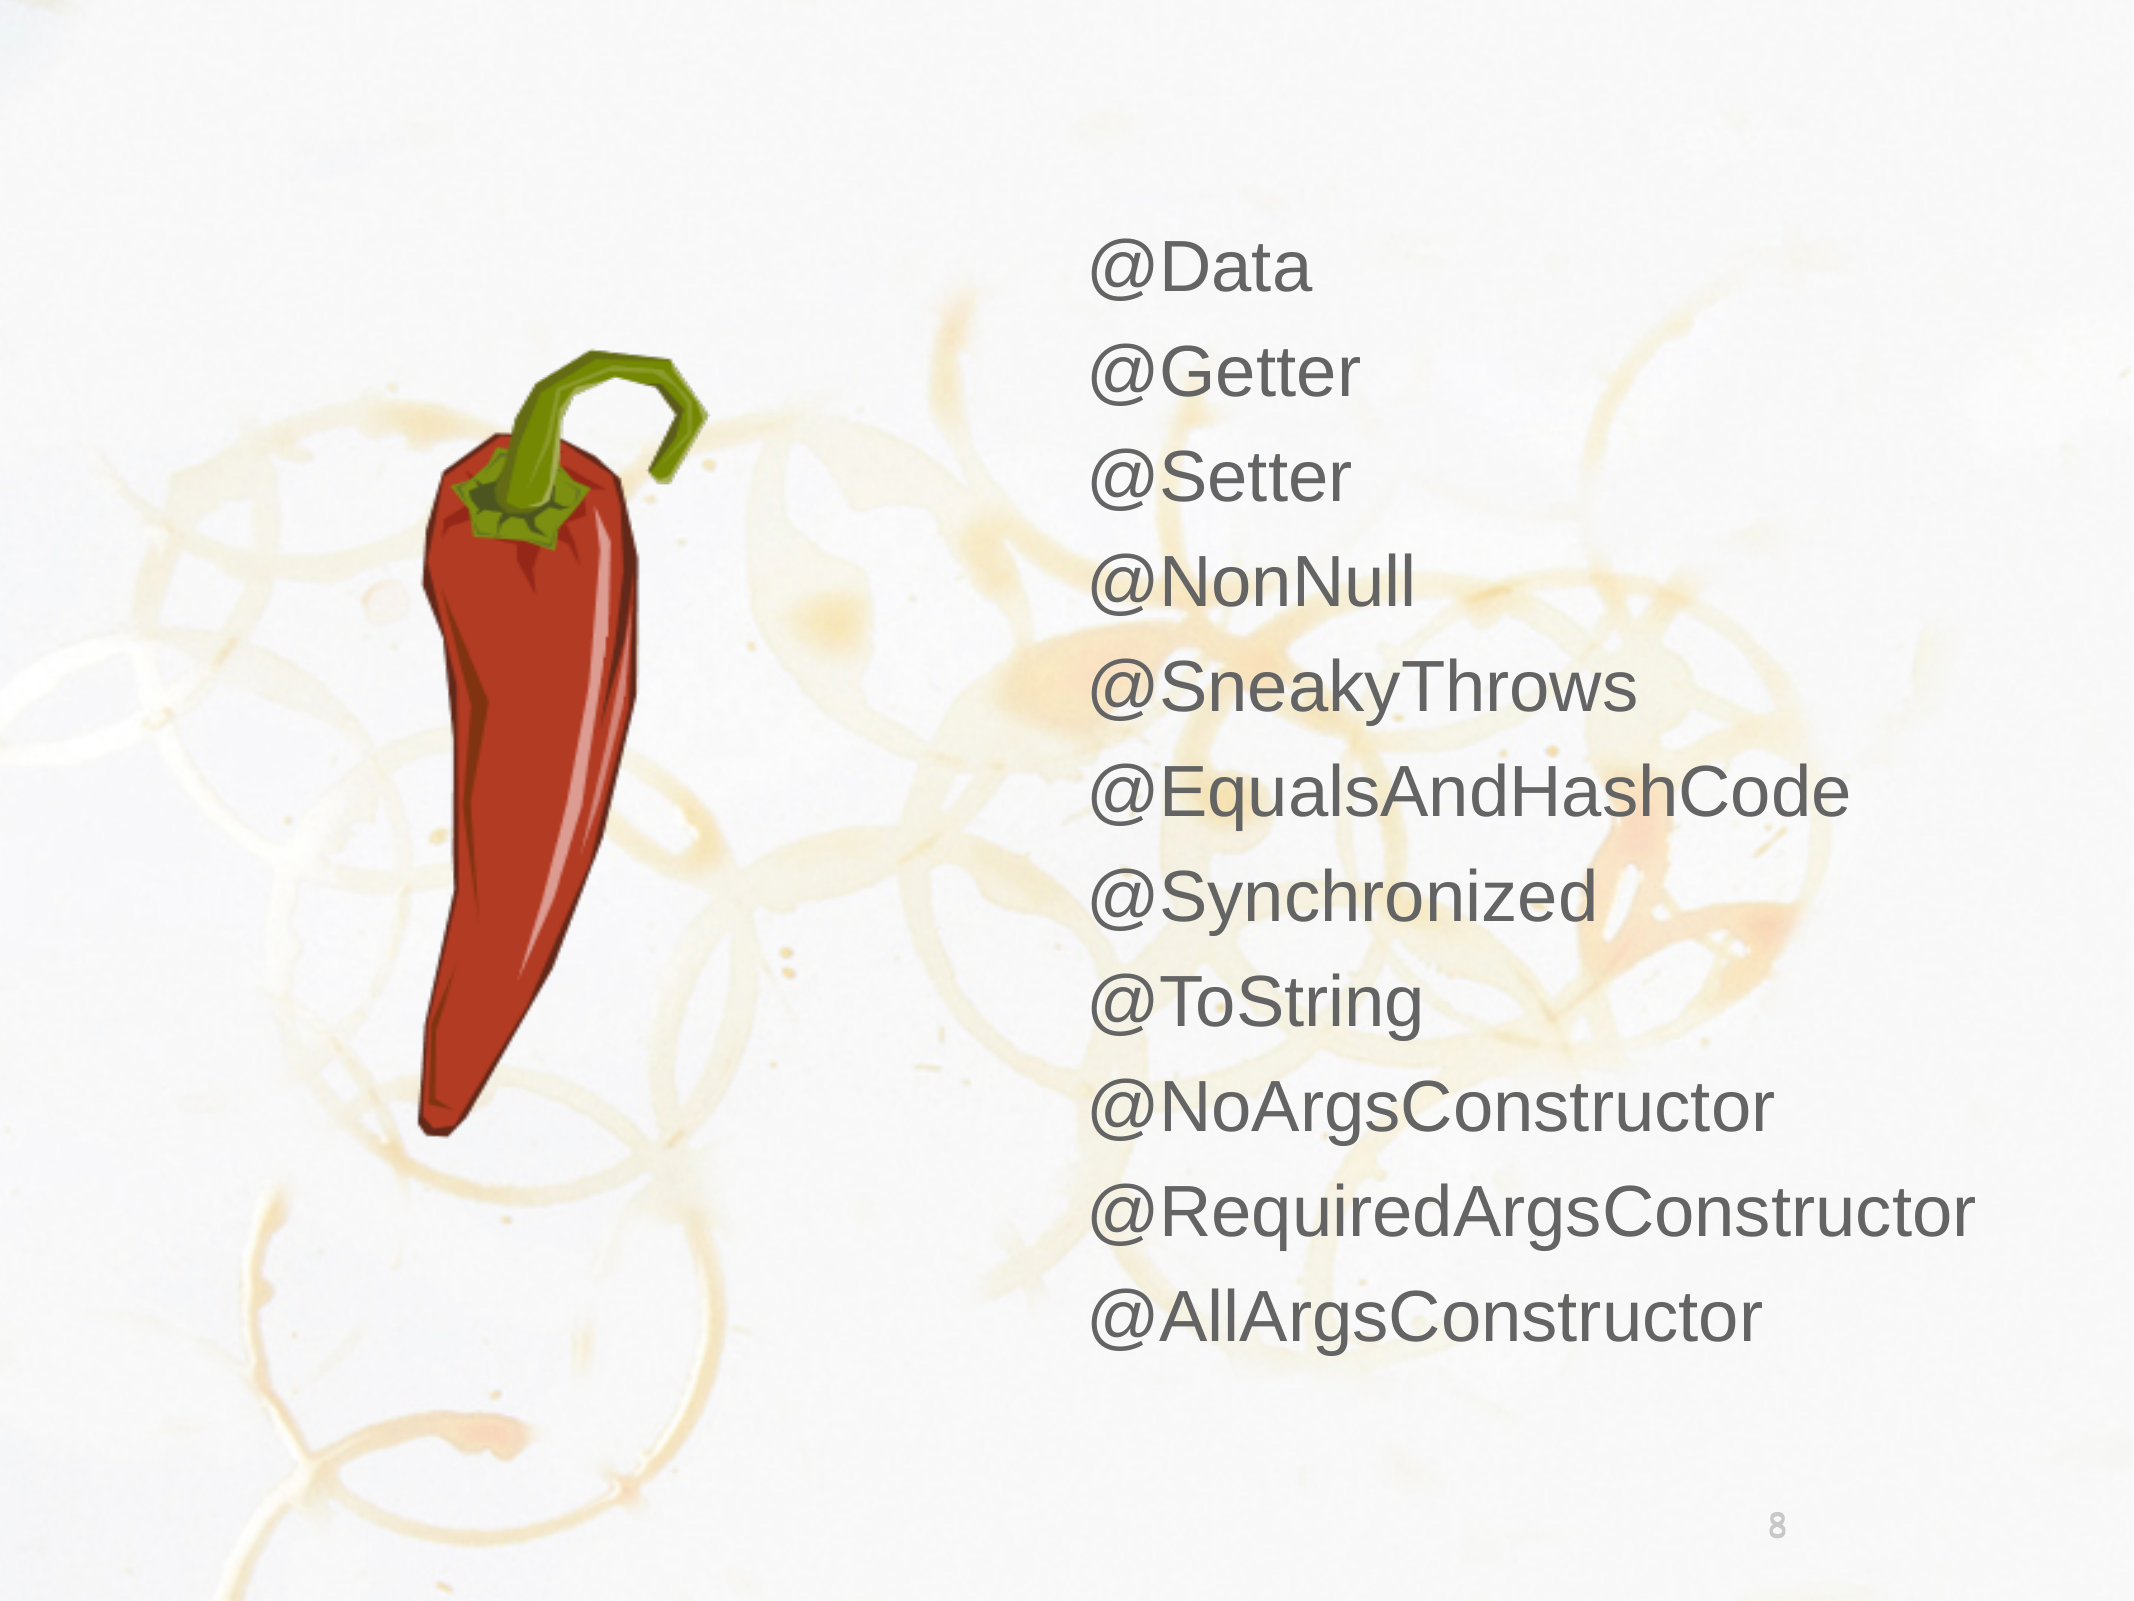

# @Data
@Getter
@Setter
@NonNull
@SneakyThrows
@EqualsAndHashCode
@Synchronized
@ToString
@NoArgsConstructor
@RequiredArgsConstructor
@AllArgsConstructor
8